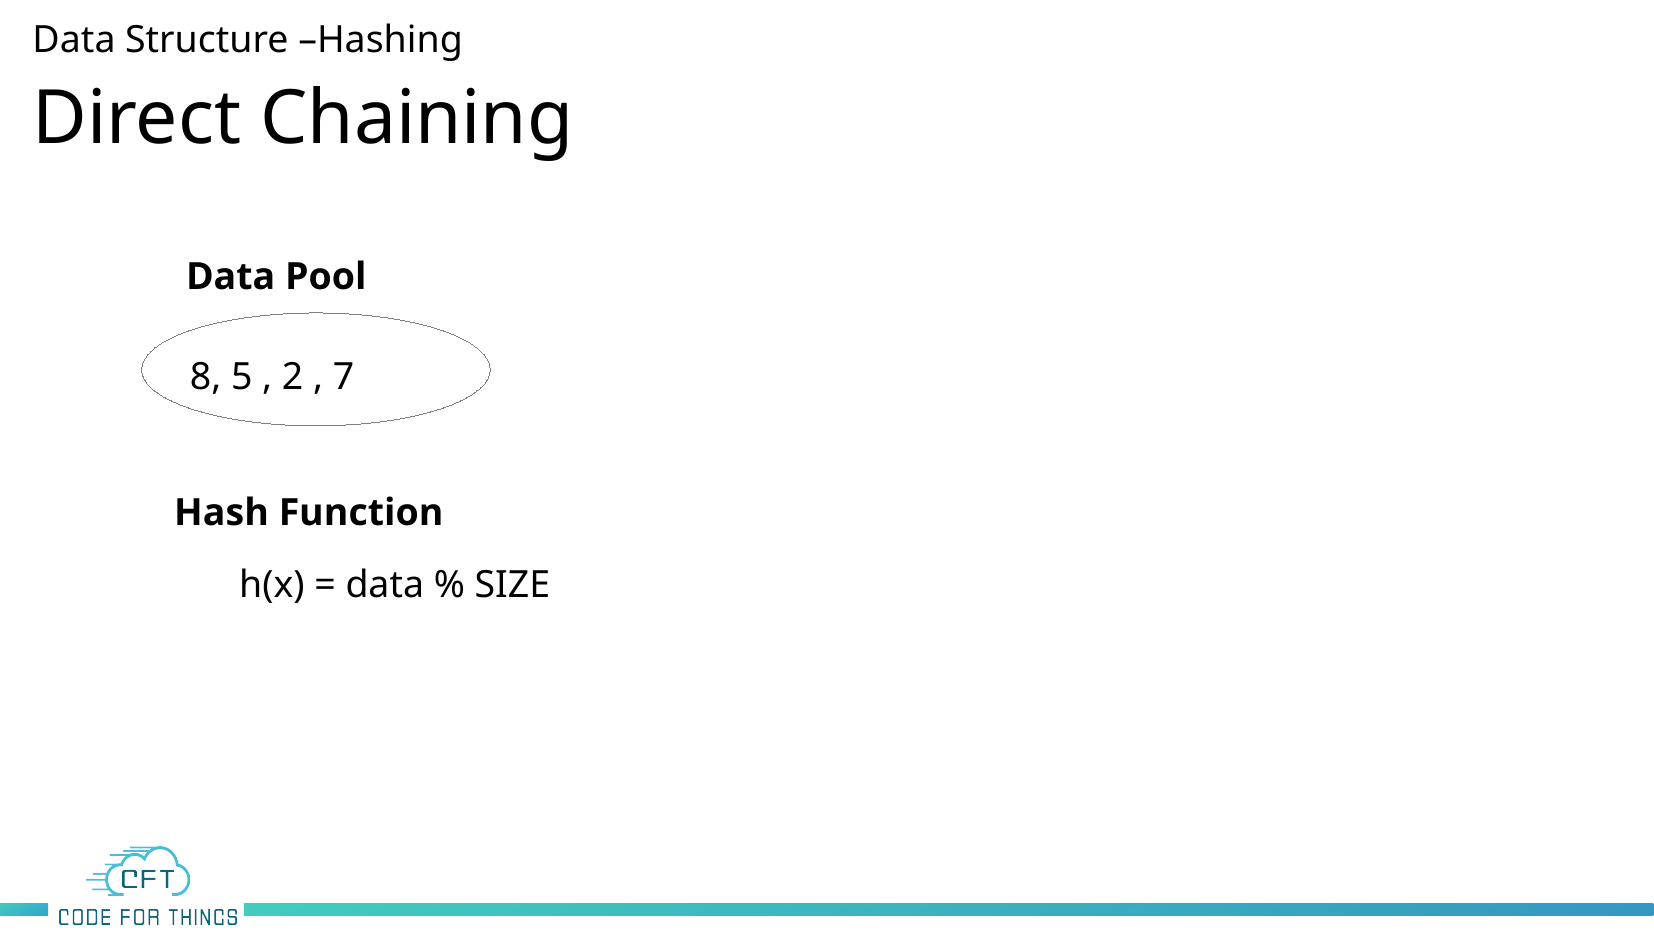

# Data Structure –Hashing Direct Chaining
Data Pool
 8, 5 , 2 , 7
Hash Function
h(x) = data % SIZE